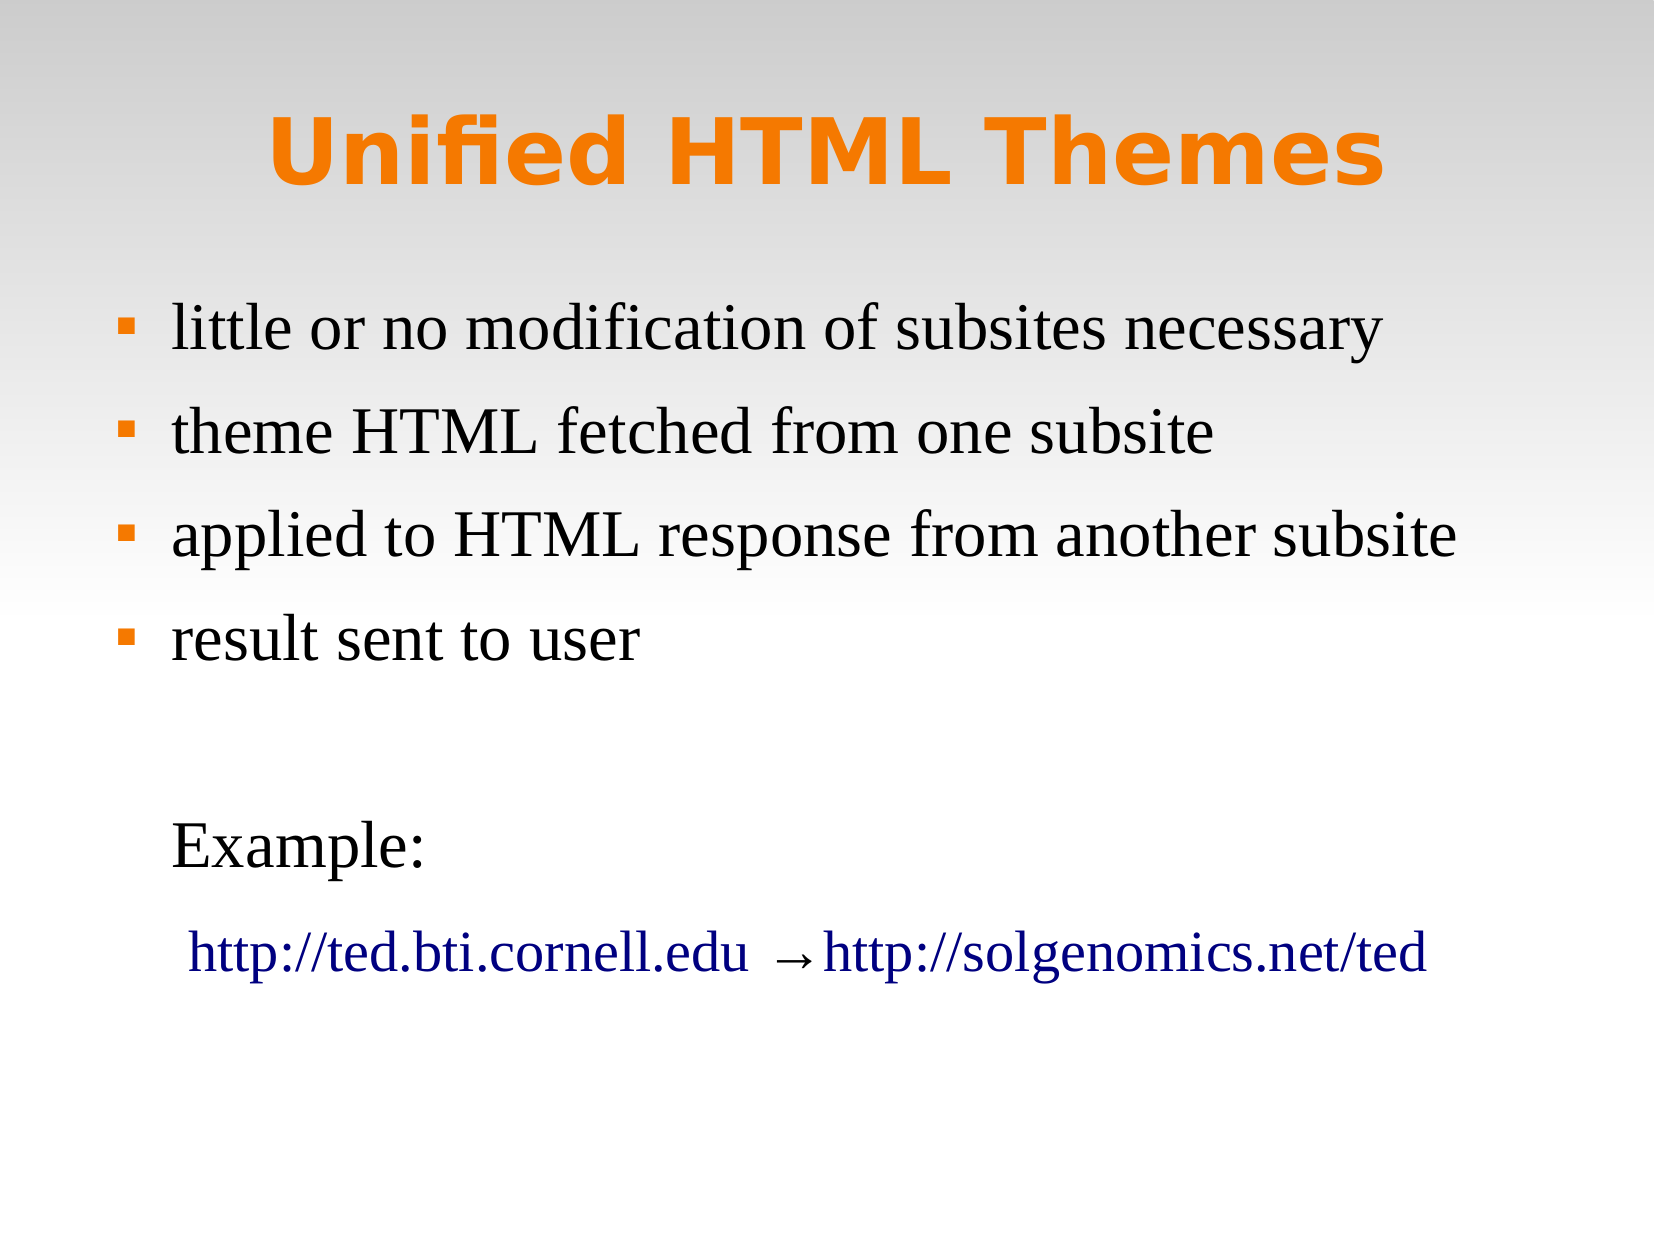

# Unified HTML Themes
little or no modification of subsites necessary
theme HTML fetched from one subsite
applied to HTML response from another subsite
result sent to user
Example:
 http://ted.bti.cornell.edu →http://solgenomics.net/ted